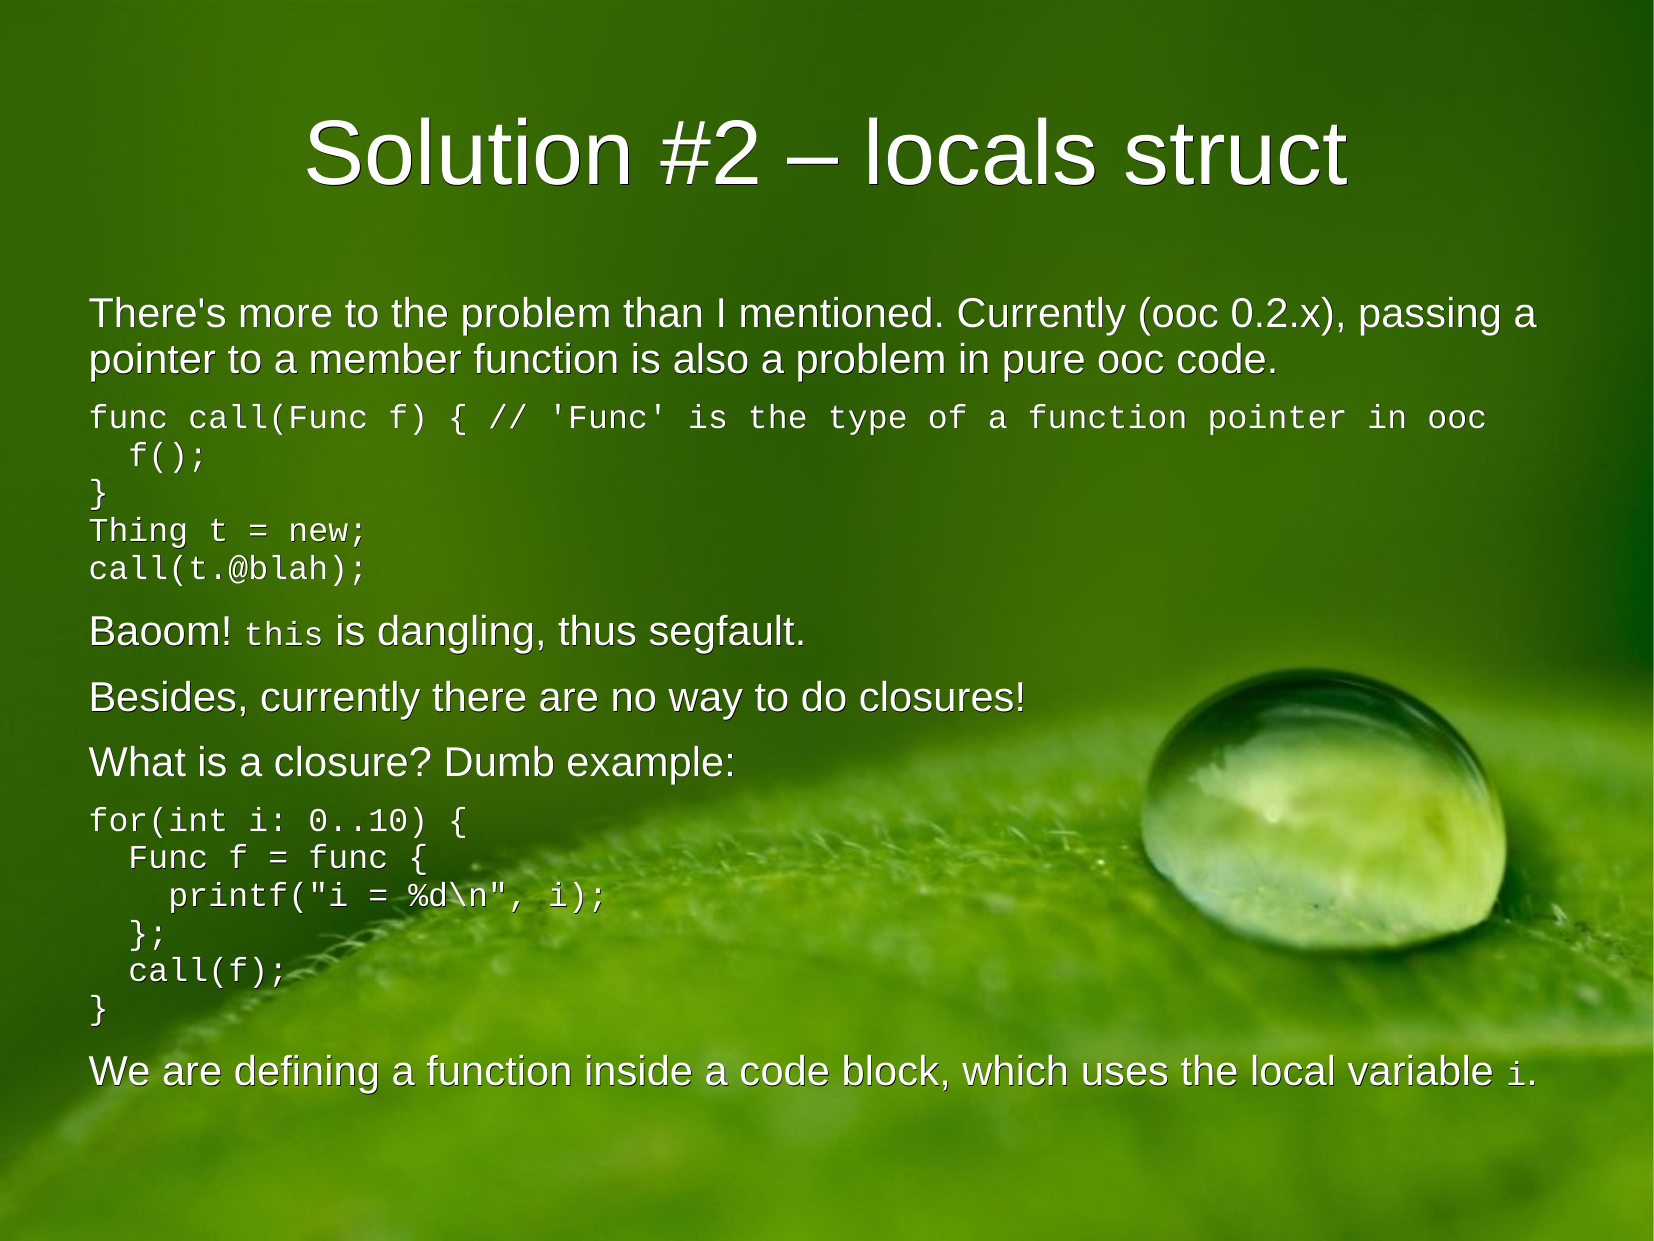

# Solution #2 – locals struct
There's more to the problem than I mentioned. Currently (ooc 0.2.x), passing a pointer to a member function is also a problem in pure ooc code.
func call(Func f) { // 'Func' is the type of a function pointer in ooc
 f();
}
Thing t = new;
call(t.@blah);
Baoom! this is dangling, thus segfault.
Besides, currently there are no way to do closures!
What is a closure? Dumb example:
for(int i: 0..10) {
 Func f = func {
 printf("i = %d\n", i);
 };
 call(f);
}
We are defining a function inside a code block, which uses the local variable i.